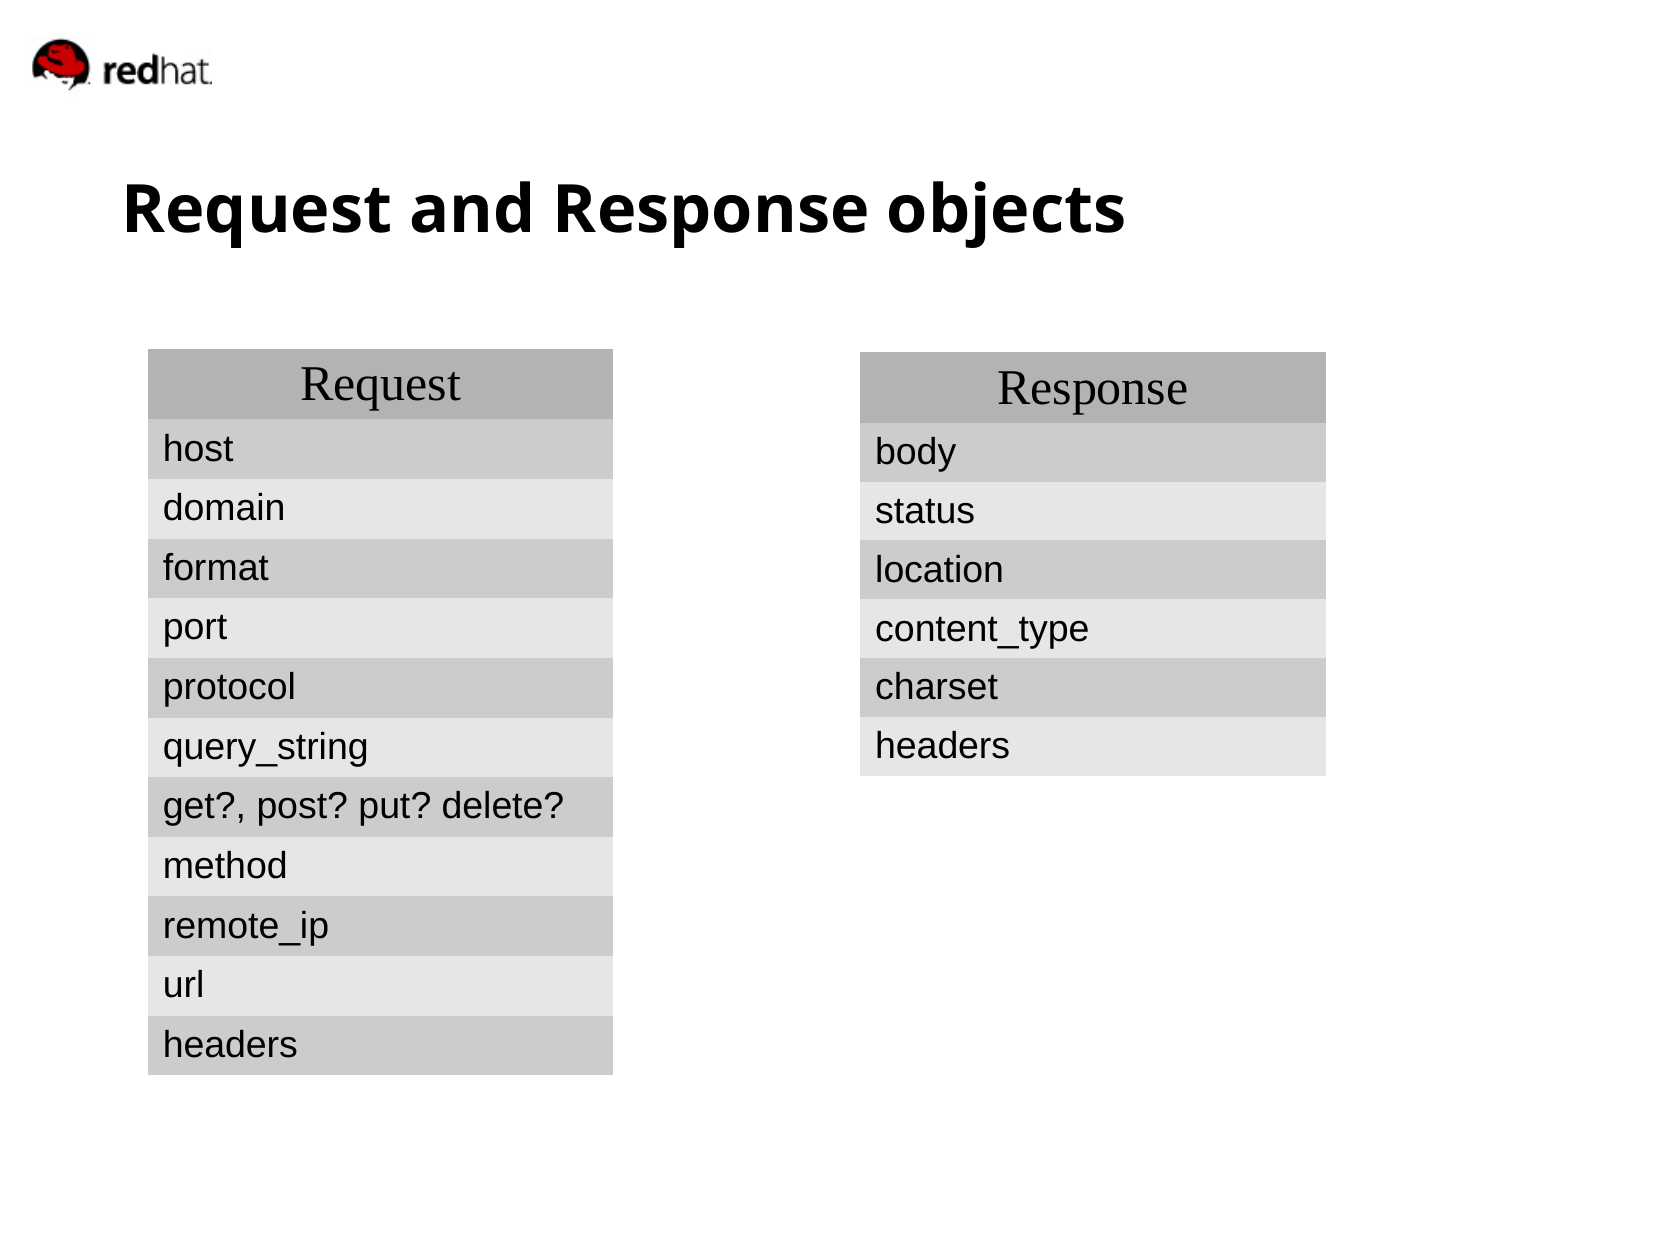

# Request and Response objects
| Request |
| --- |
| host |
| domain |
| format |
| port |
| protocol |
| query\_string |
| get?, post? put? delete? |
| method |
| remote\_ip |
| url |
| headers |
| Response |
| --- |
| body |
| status |
| location |
| content\_type |
| charset |
| headers |